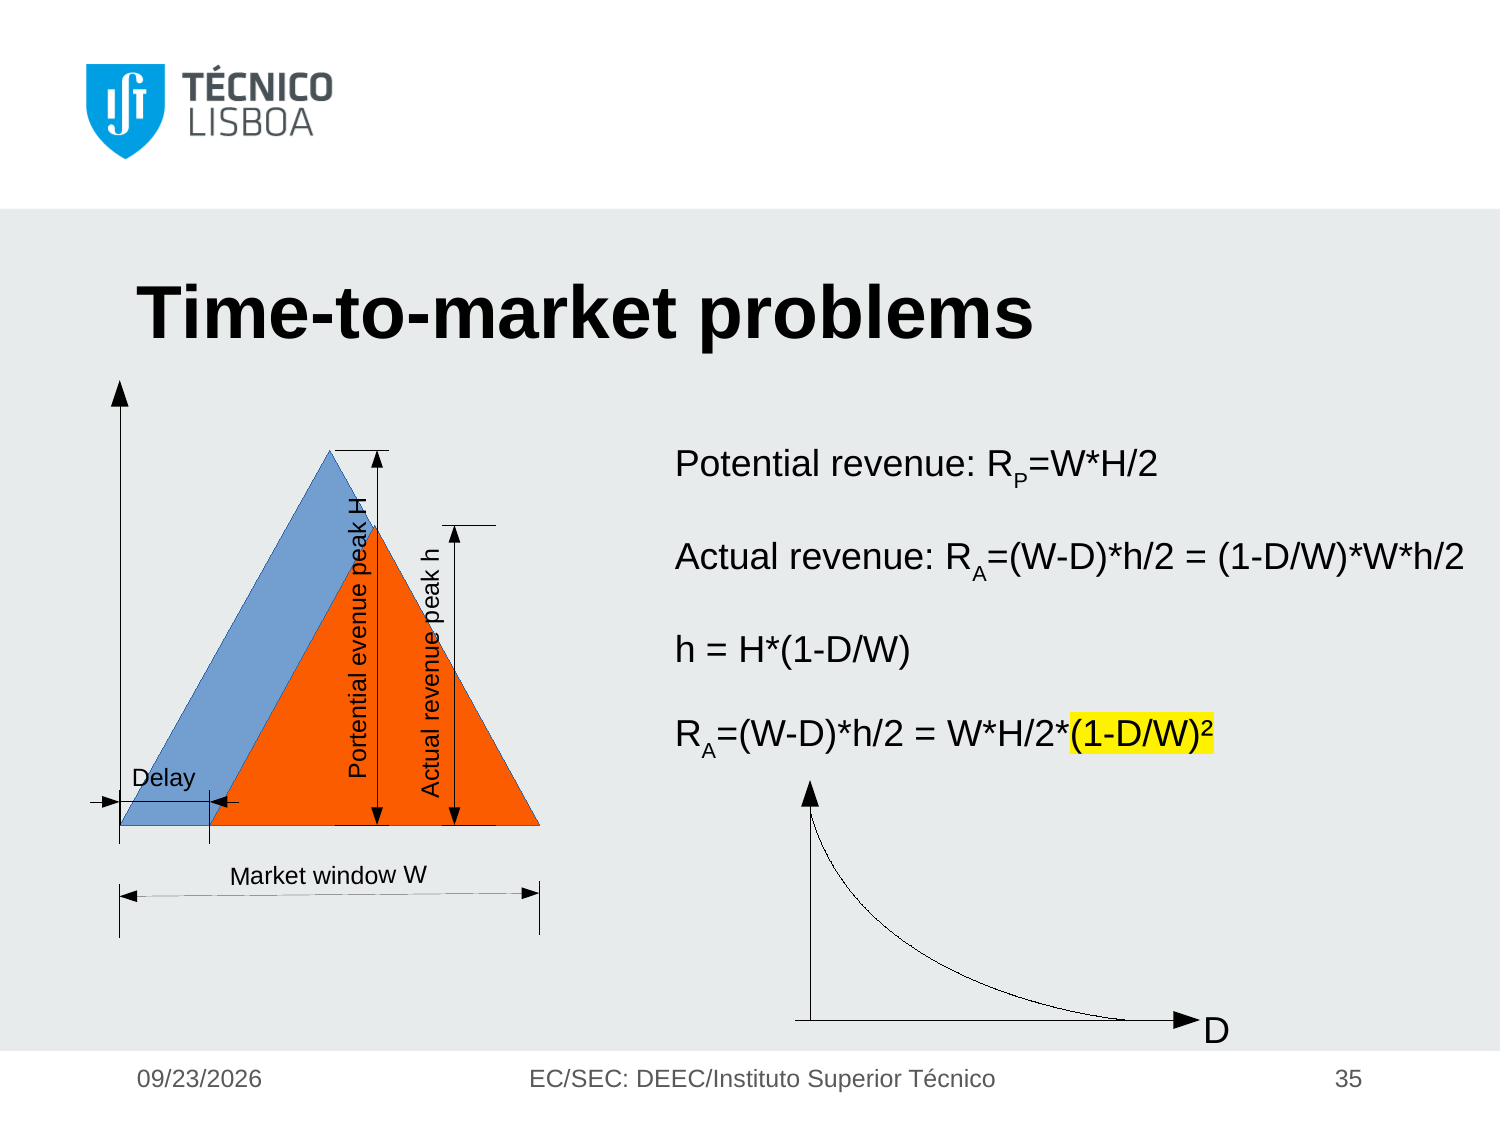

# Time-to-market problems
Potential revenue: RP=W*H/2
Actual revenue: RA=(W-D)*h/2 = (1-D/W)*W*h/2
h = H*(1-D/W)
RA=(W-D)*h/2 = W*H/2*(1-D/W)²
D
EC/SEC: DEEC/Instituto Superior Técnico